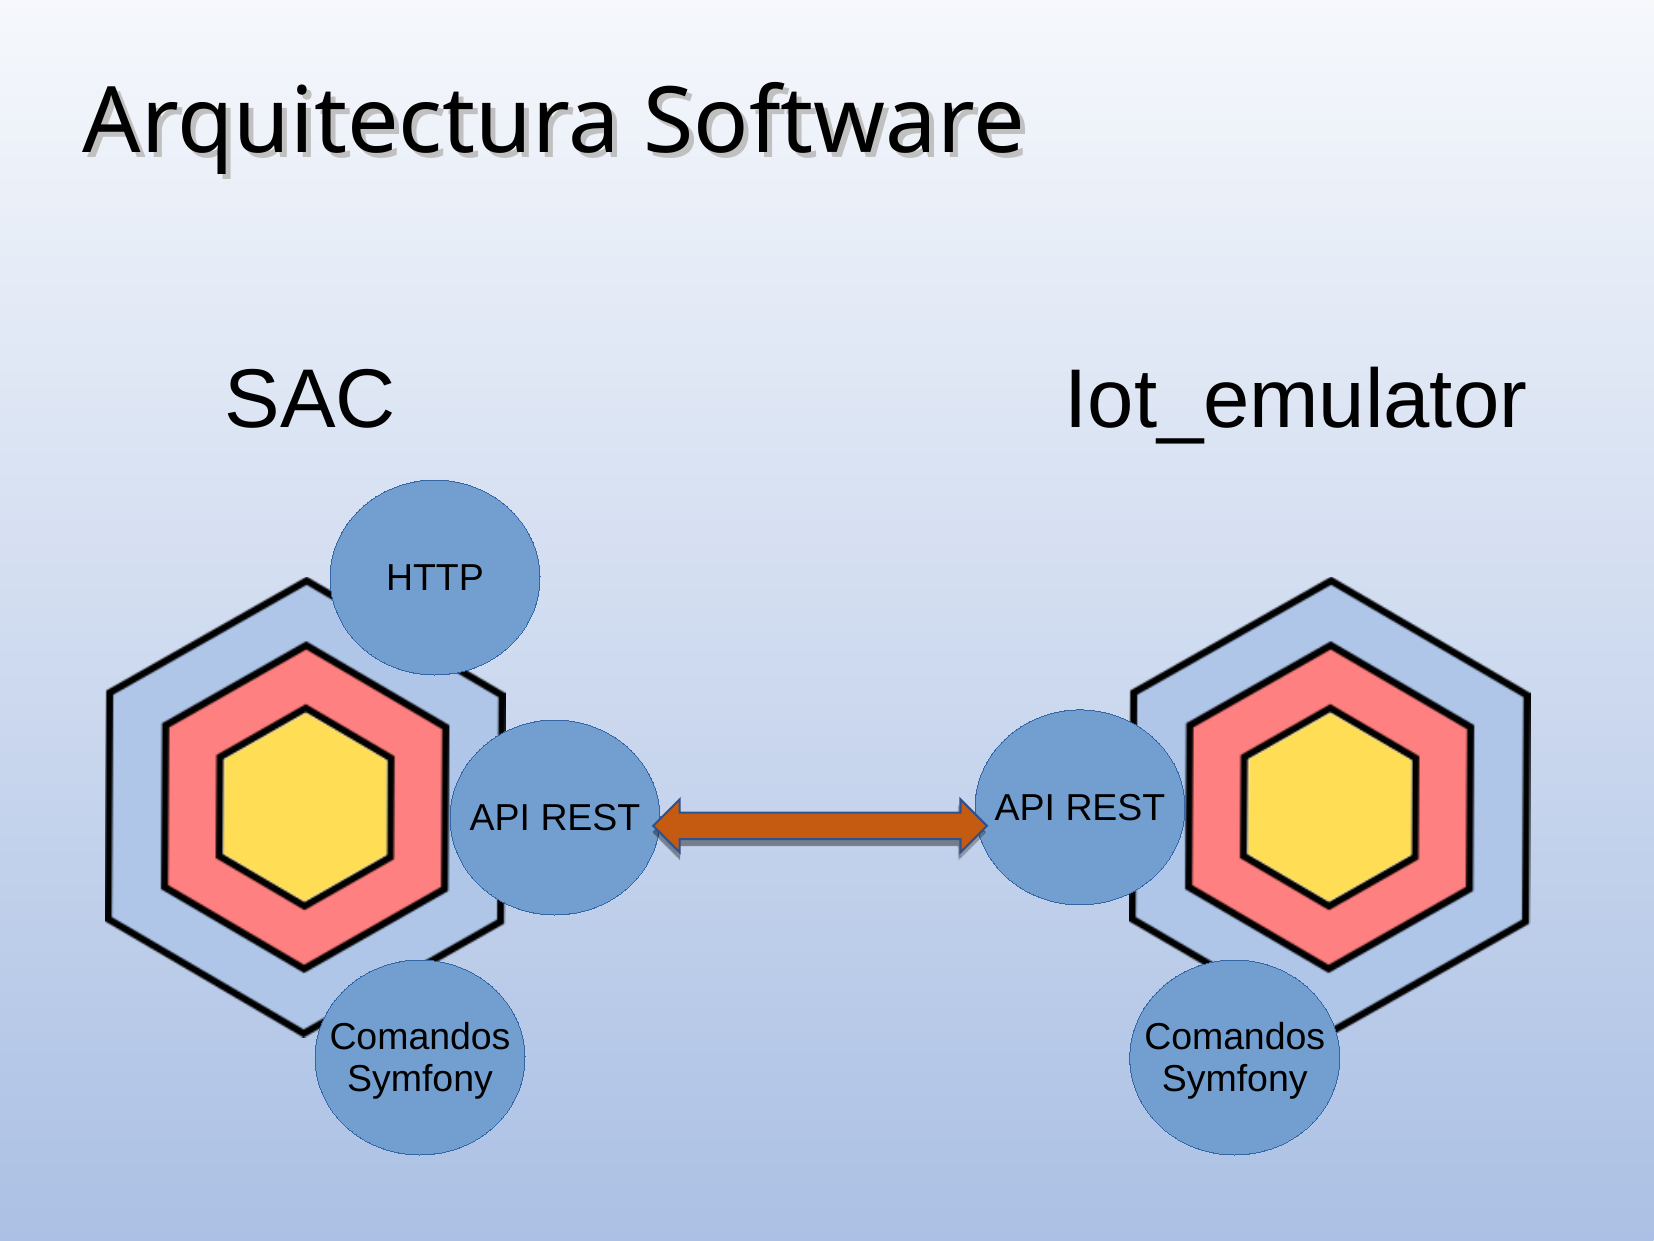

# Arquitectura Software
SAC
Iot_emulator
HTTP
API REST
API REST
Comandos
Symfony
Comandos
Symfony